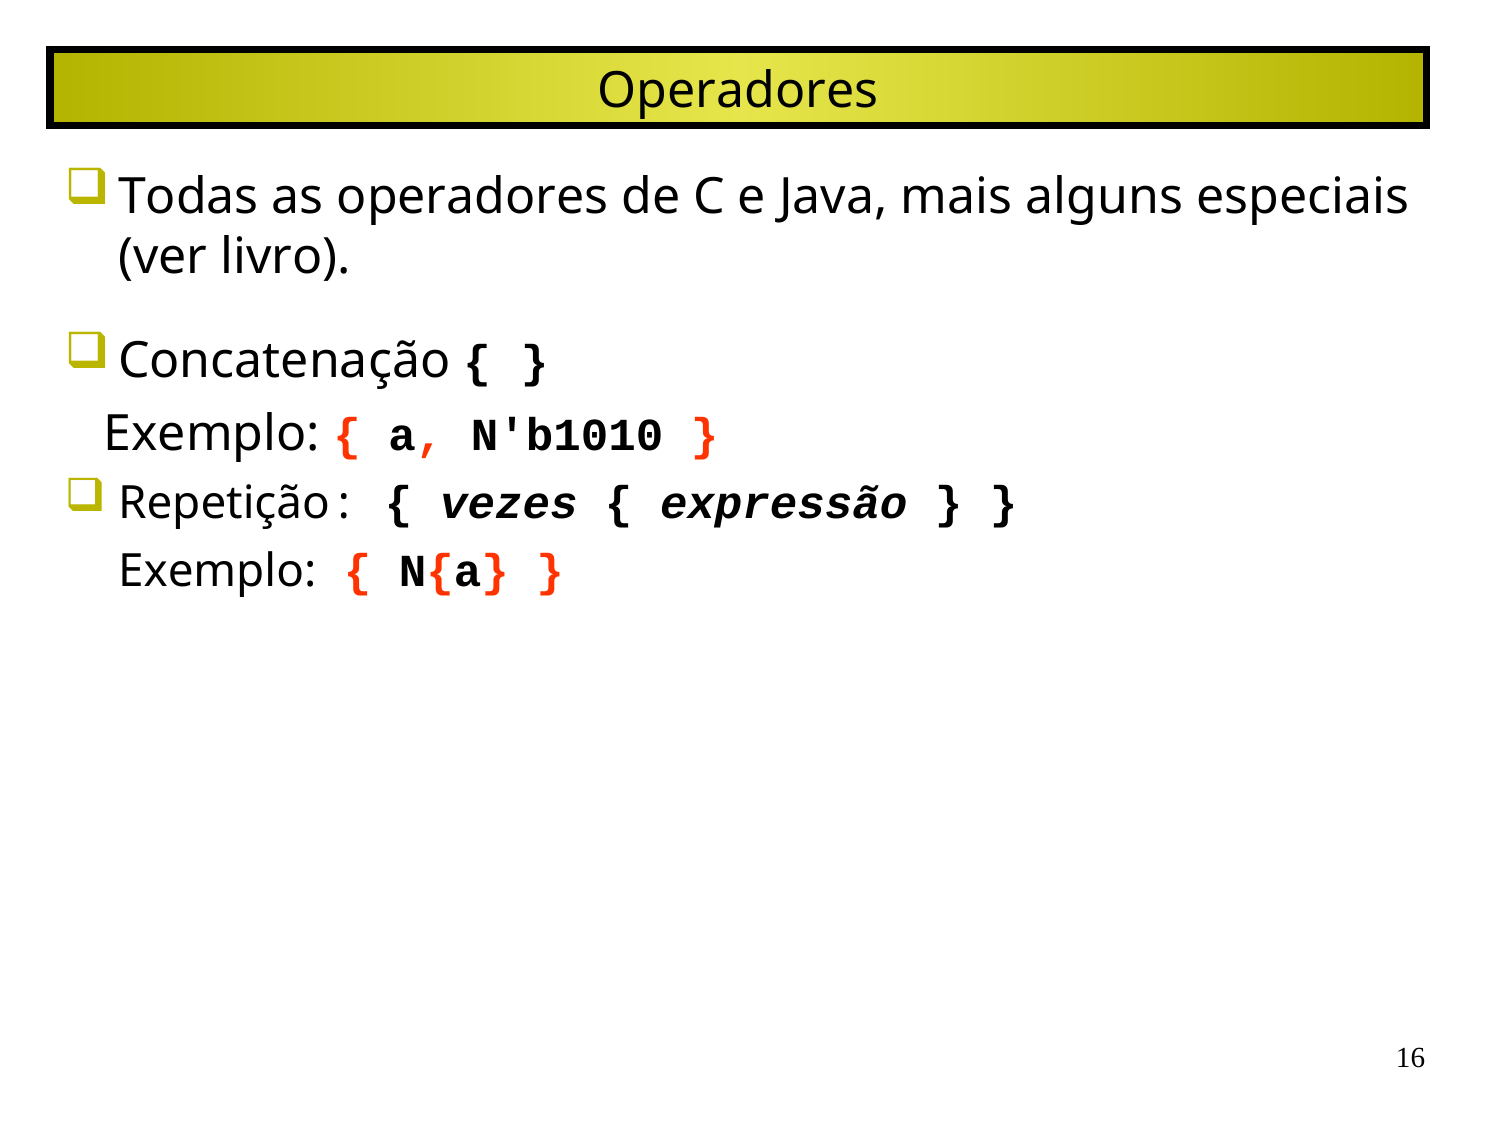

# Operadores‏
Todas as operadores de C e Java, mais alguns especiais (ver livro).
Concatenação { }
 Exemplo: { a, N'b1010 }
Repetição: { vezes { expressão } }
Exemplo: { N{a} }
16